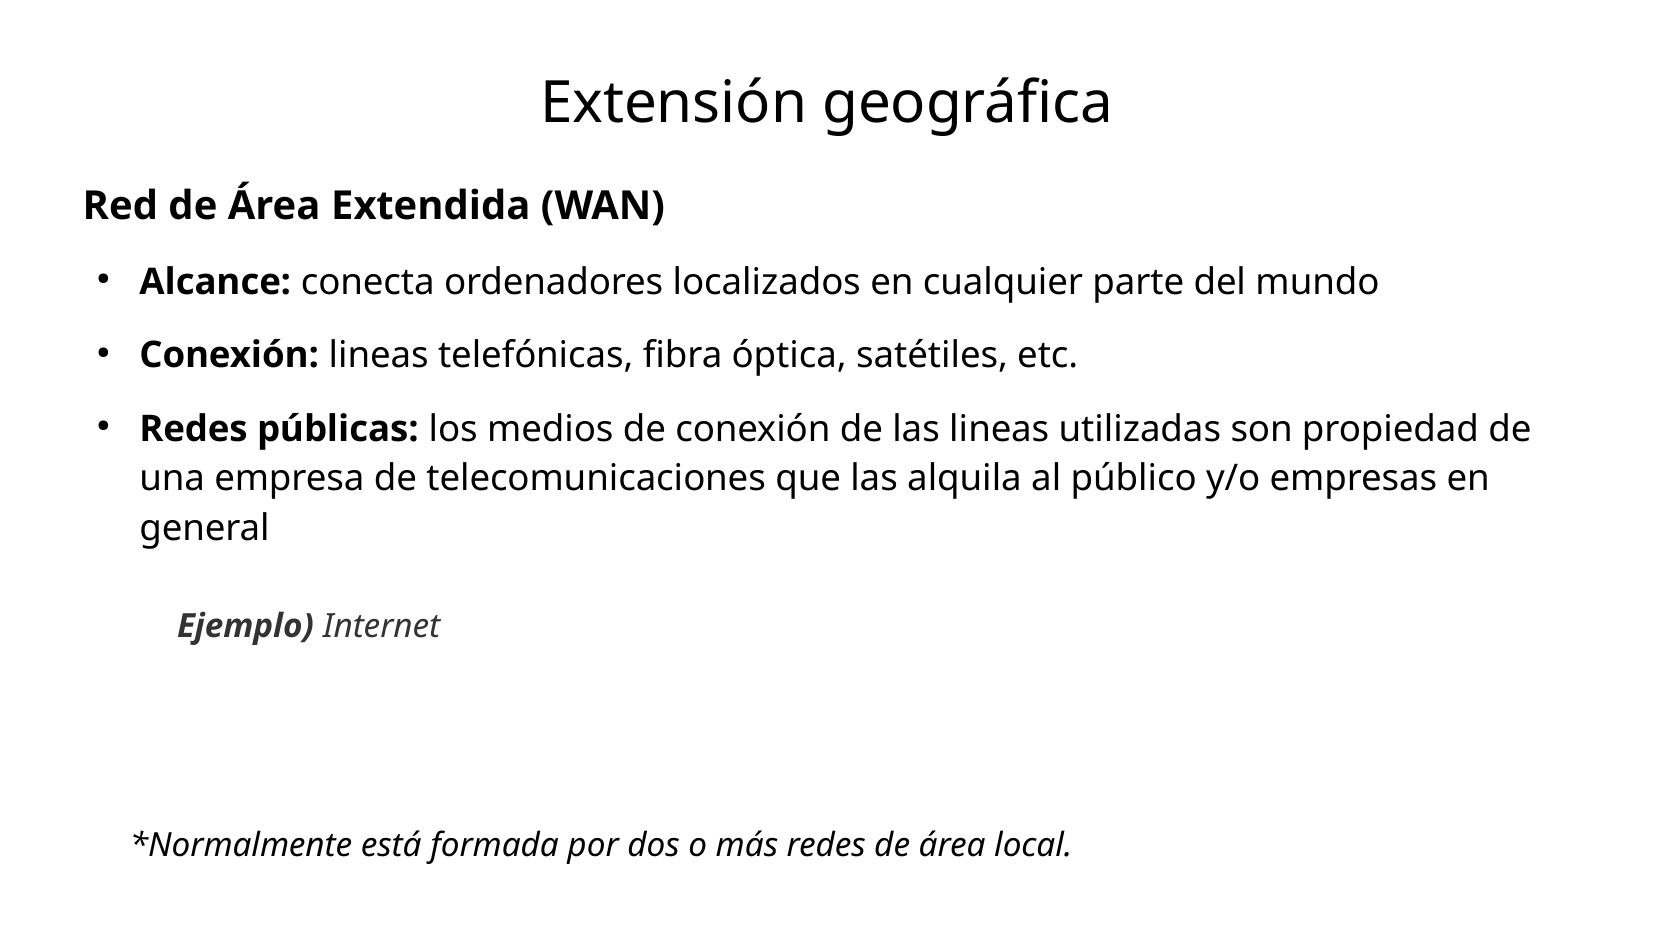

# Extensión geográfica
Red de Área Extendida (WAN)
Alcance: conecta ordenadores localizados en cualquier parte del mundo
Conexión: lineas telefónicas, fibra óptica, satétiles, etc.
Redes públicas: los medios de conexión de las lineas utilizadas son propiedad de una empresa de telecomunicaciones que las alquila al público y/o empresas en general
Ejemplo) Internet
*Normalmente está formada por dos o más redes de área local.